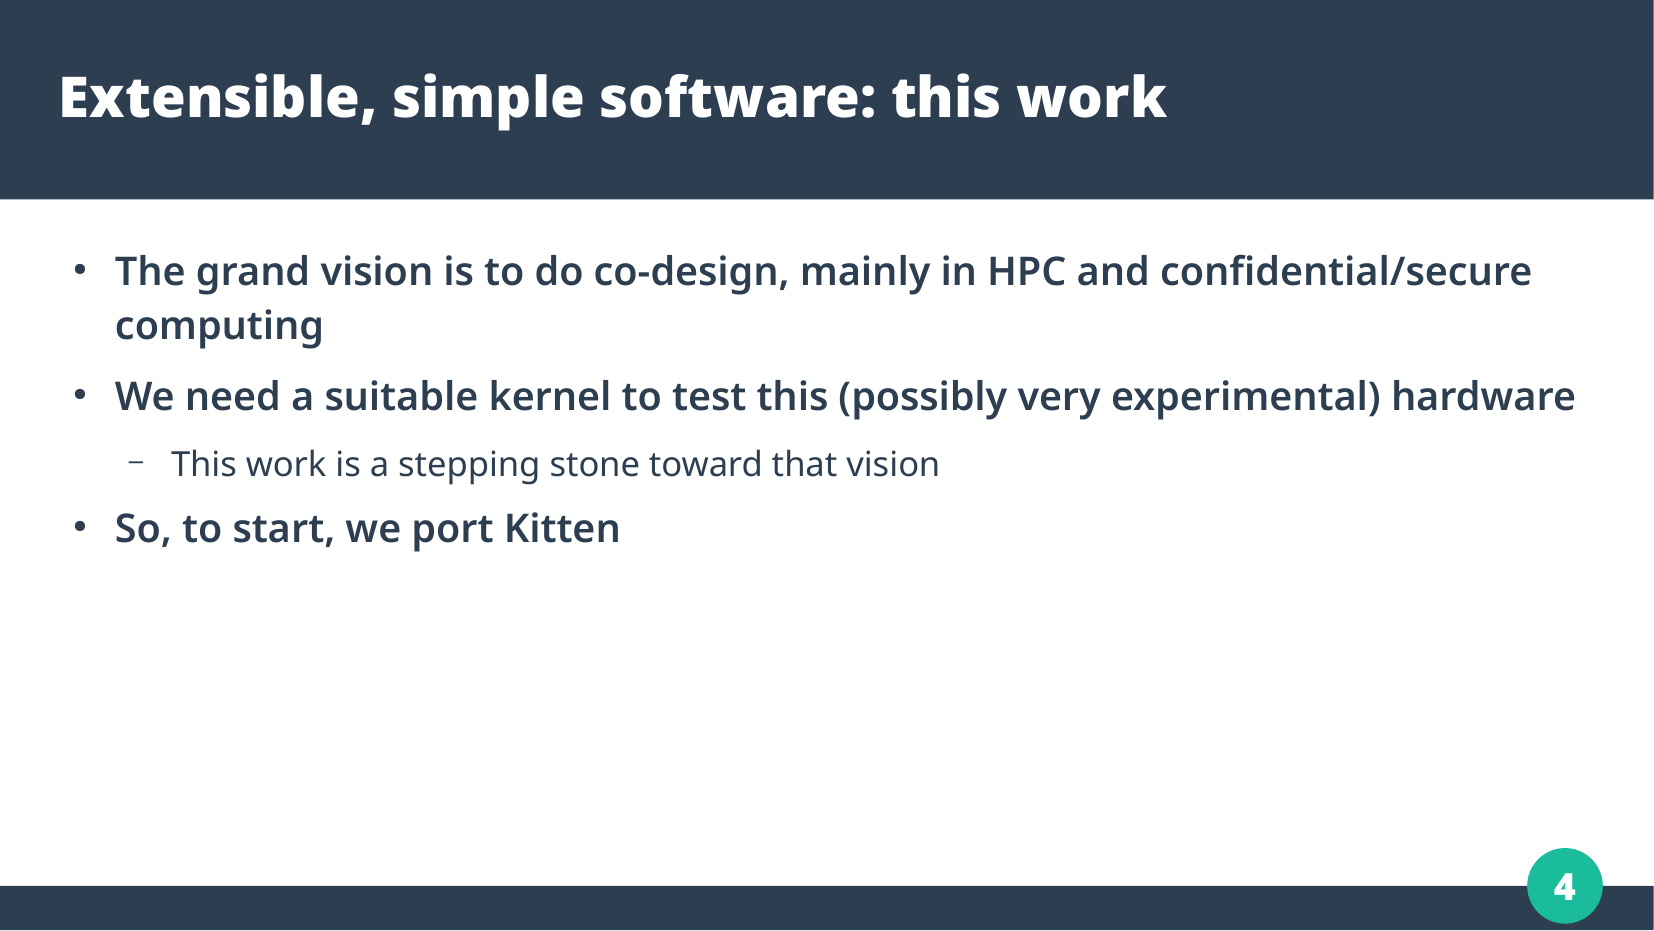

# Extensible, simple software: this work
The grand vision is to do co-design, mainly in HPC and confidential/secure computing
We need a suitable kernel to test this (possibly very experimental) hardware
This work is a stepping stone toward that vision
So, to start, we port Kitten